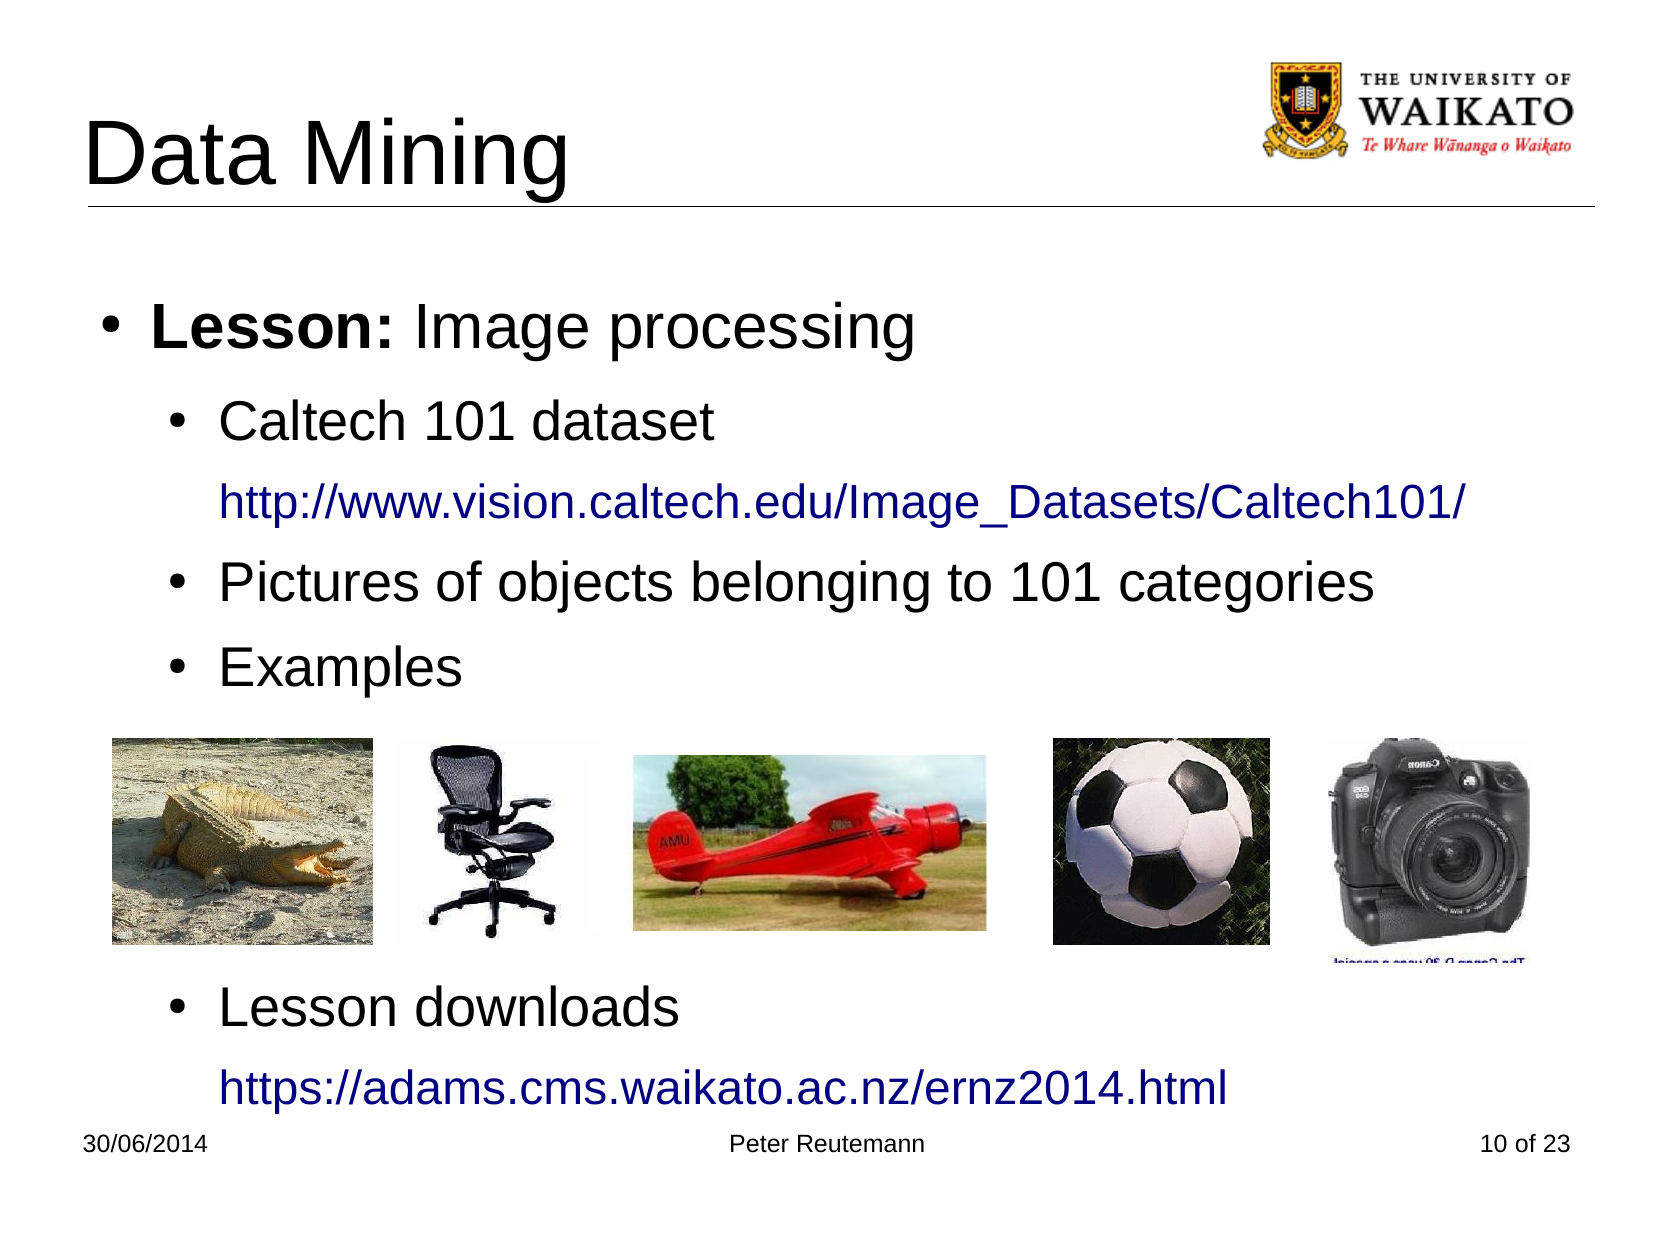

# Data Mining
Lesson: Image processing
Caltech 101 dataset
http://www.vision.caltech.edu/Image_Datasets/Caltech101/
Pictures of objects belonging to 101 categories
Examples
Lesson downloads
https://adams.cms.waikato.ac.nz/ernz2014.html
30/06/2014
Peter Reutemann
10